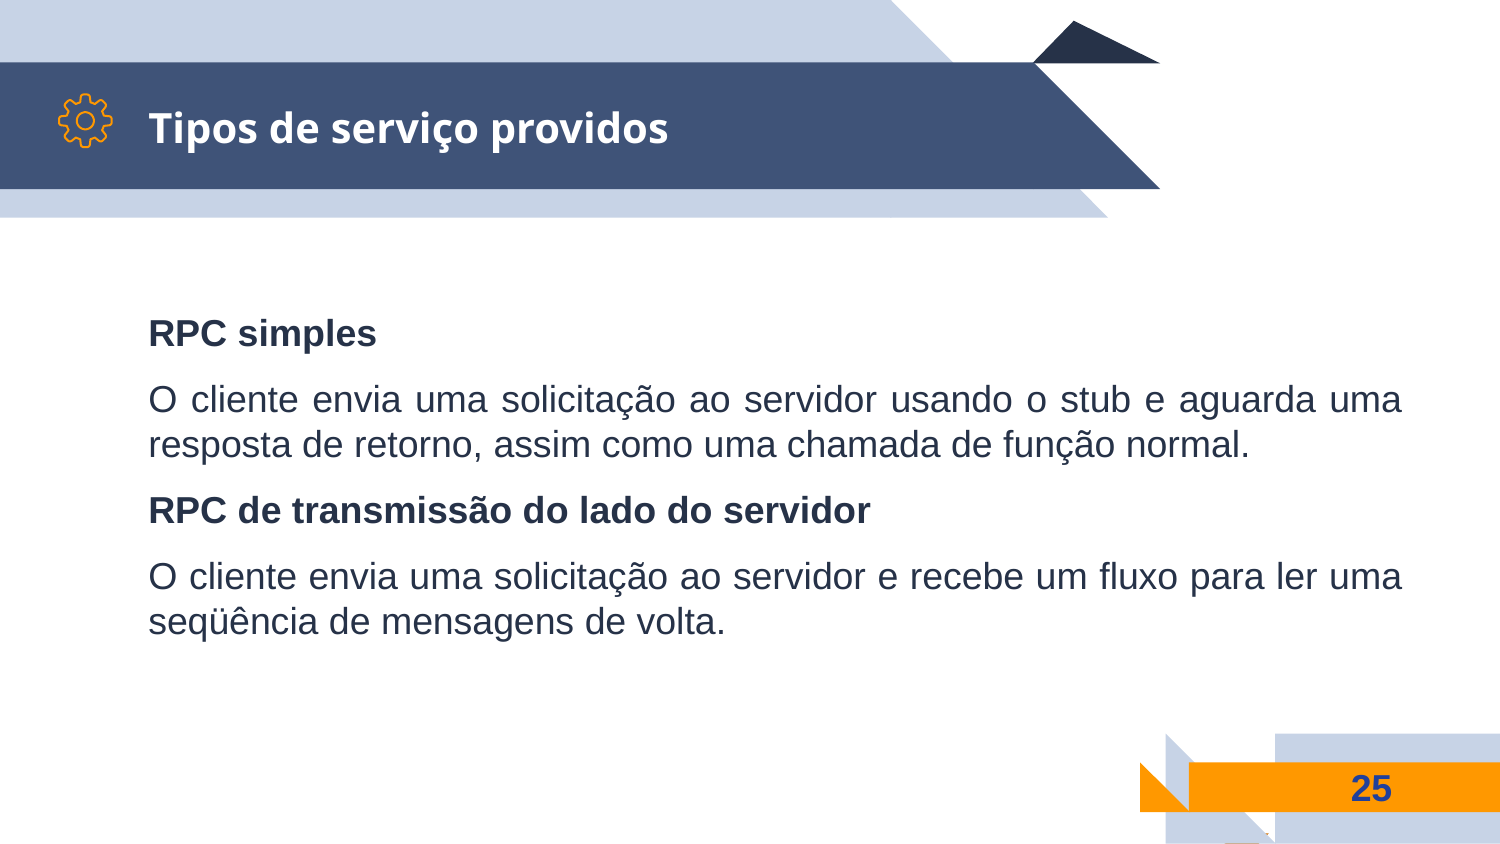

Tipos de serviço providos
RPC simples
O cliente envia uma solicitação ao servidor usando o stub e aguarda uma resposta de retorno, assim como uma chamada de função normal.
RPC de transmissão do lado do servidor
O cliente envia uma solicitação ao servidor e recebe um fluxo para ler uma seqüência de mensagens de volta.
25